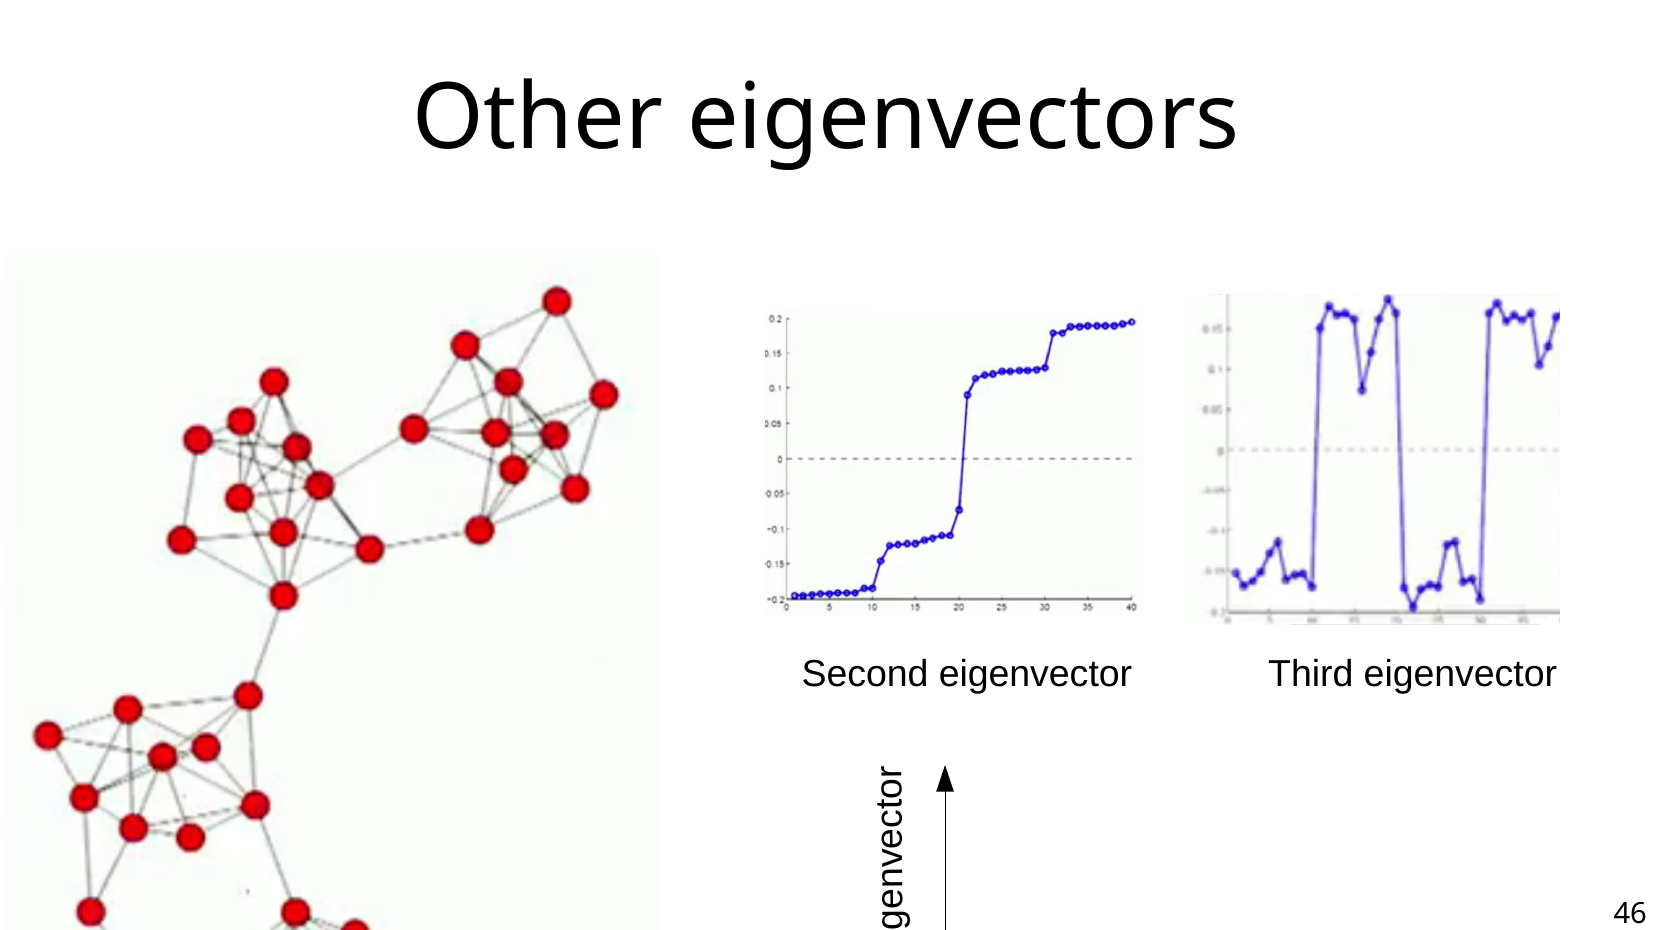

# Other eigenvectors
Second eigenvector
Third eigenvector
46
Value in third eigenvector
Value in second eigenvector